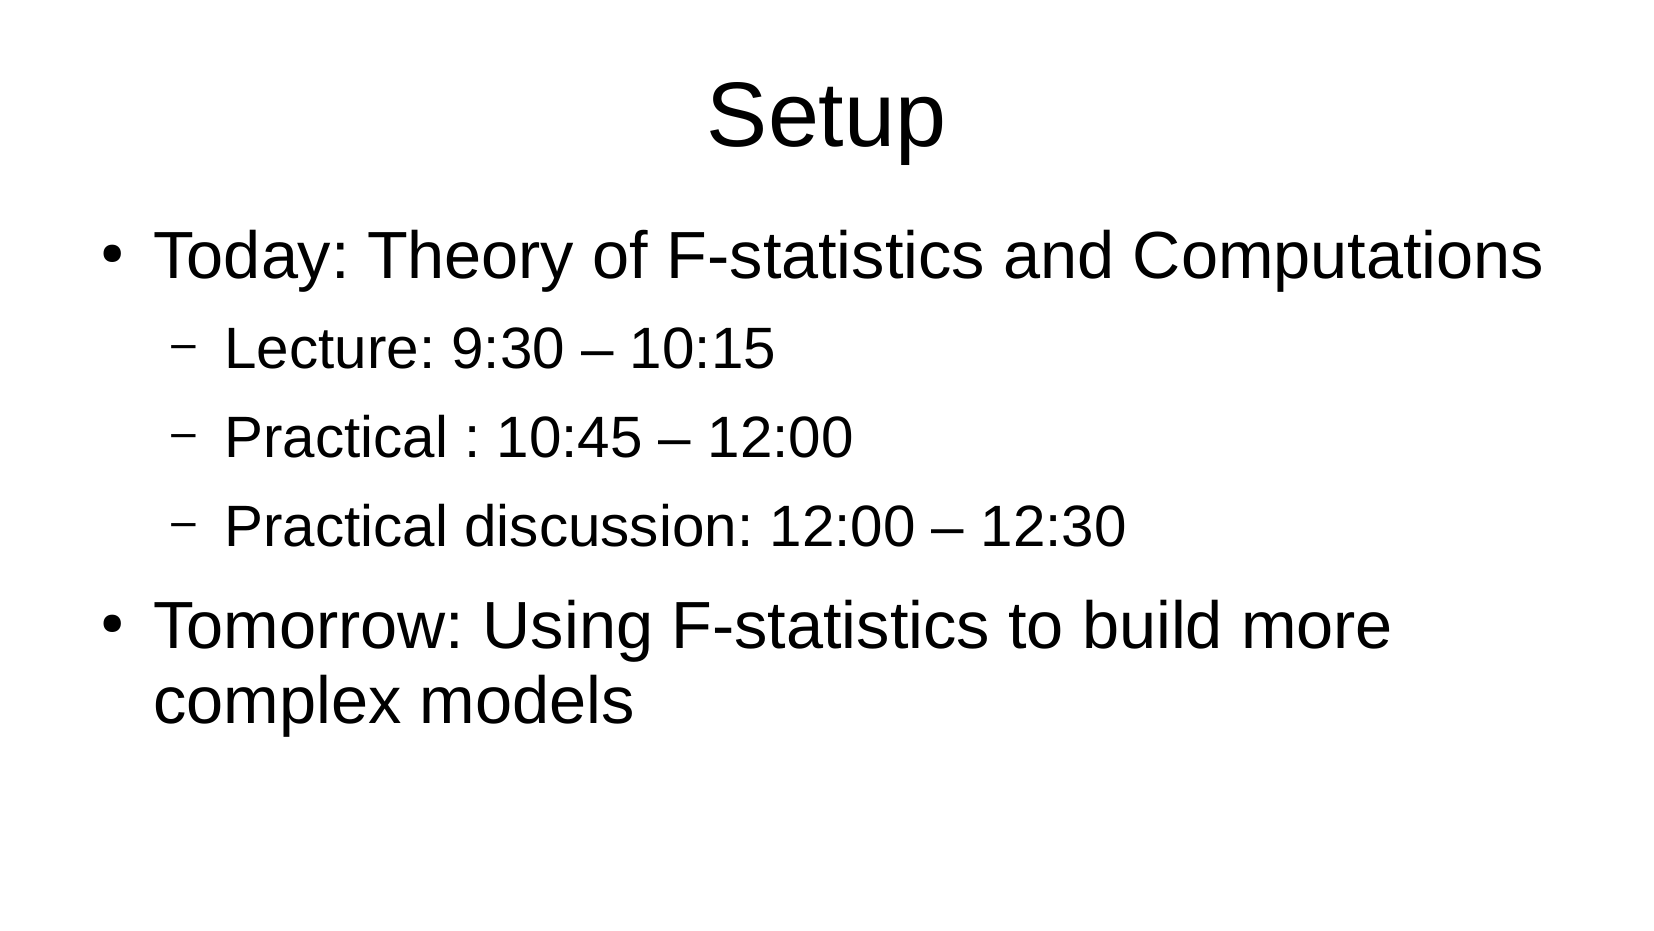

# Setup
Today: Theory of F-statistics and Computations
Lecture: 9:30 – 10:15
Practical : 10:45 – 12:00
Practical discussion: 12:00 – 12:30
Tomorrow: Using F-statistics to build more complex models